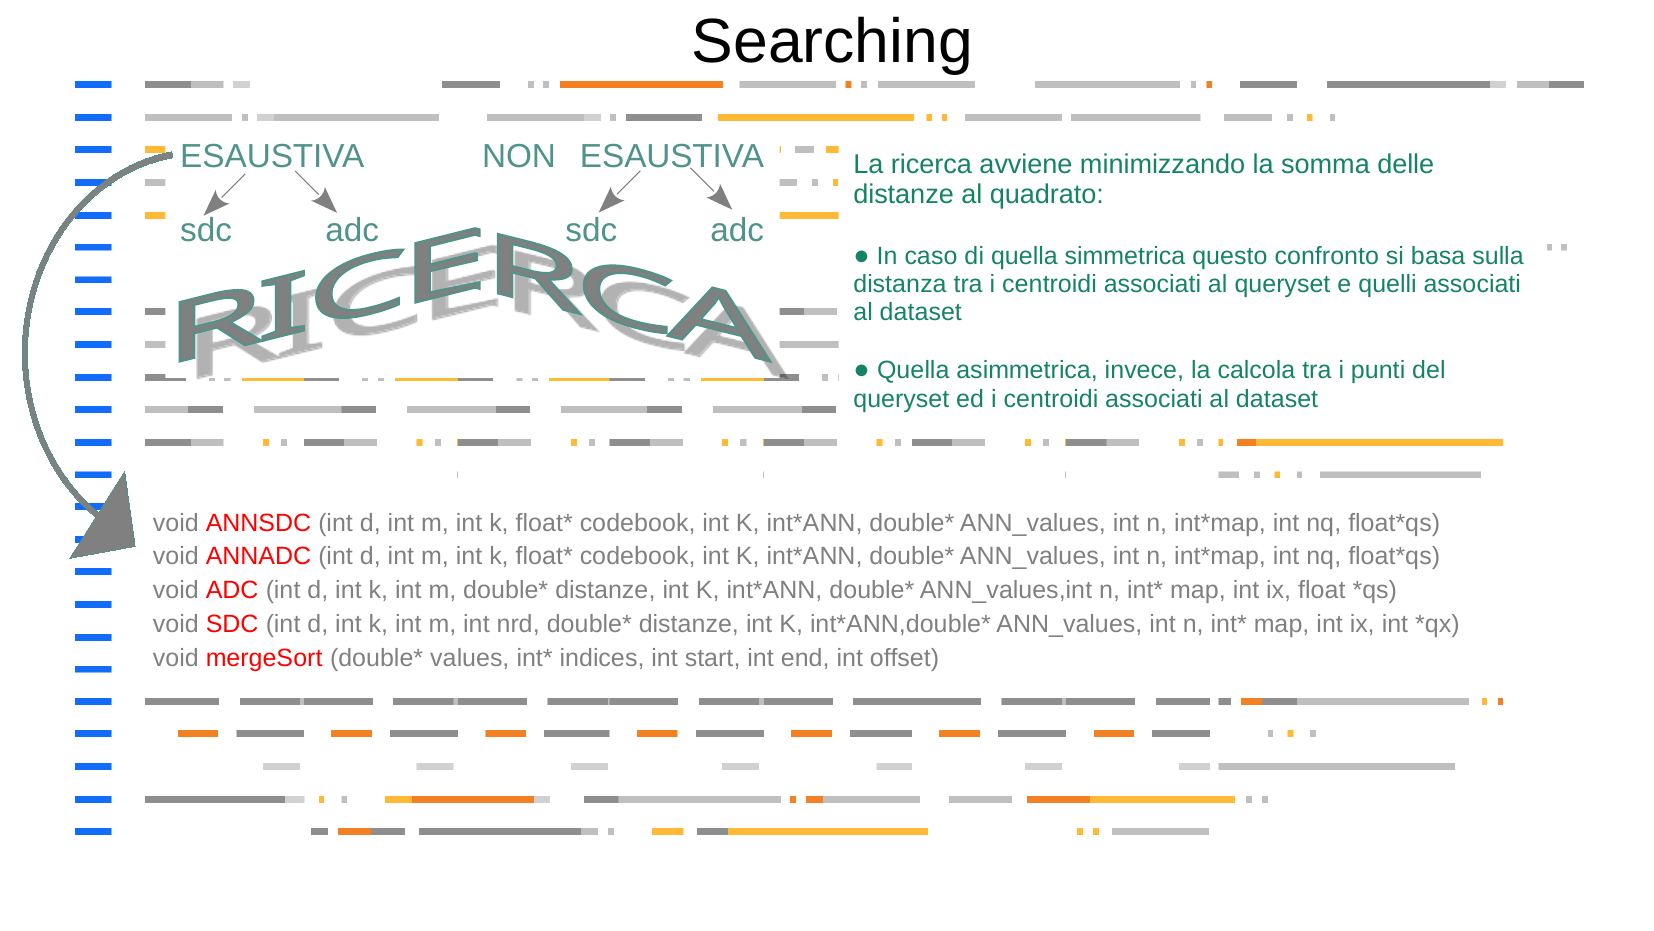

# Searching
ESAUSTIVA NON ESAUSTIVA
sdc adc sdc adc
La ricerca avviene minimizzando la somma delle distanze al quadrato:
● In caso di quella simmetrica questo confronto si basa sulla distanza tra i centroidi associati al queryset e quelli associati al dataset
● Quella asimmetrica, invece, la calcola tra i punti del queryset ed i centroidi associati al dataset
RICERCA
void ANNSDC (int d, int m, int k, float* codebook, int K, int*ANN, double* ANN_values, int n, int*map, int nq, float*qs)
void ANNADC (int d, int m, int k, float* codebook, int K, int*ANN, double* ANN_values, int n, int*map, int nq, float*qs)
void ADC (int d, int k, int m, double* distanze, int K, int*ANN, double* ANN_values,int n, int* map, int ix, float *qs)
void SDC (int d, int k, int m, int nrd, double* distanze, int K, int*ANN,double* ANN_values, int n, int* map, int ix, int *qx)
void mergeSort (double* values, int* indices, int start, int end, int offset)